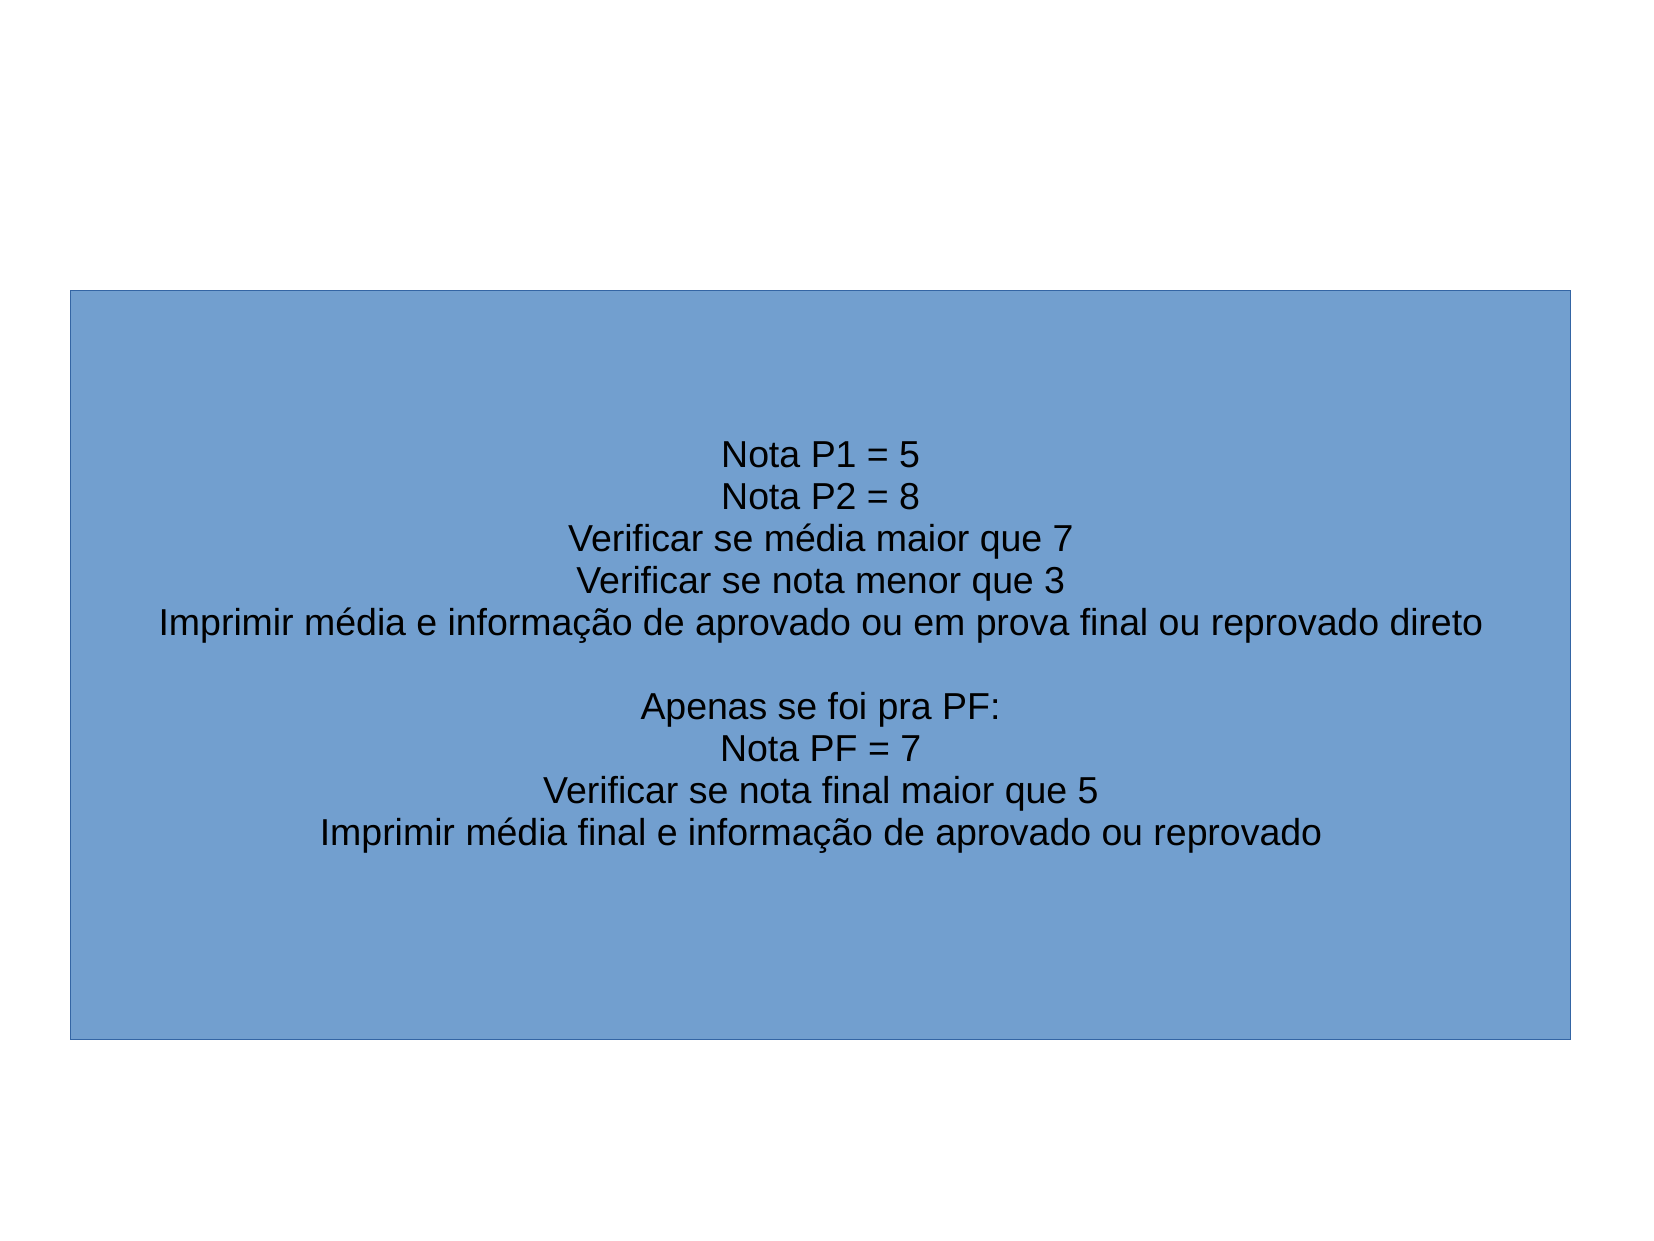

#
Nota P1 = 5
Nota P2 = 8
Verificar se média maior que 7
Verificar se nota menor que 3
Imprimir média e informação de aprovado ou em prova final ou reprovado direto
Apenas se foi pra PF:
Nota PF = 7
Verificar se nota final maior que 5
Imprimir média final e informação de aprovado ou reprovado